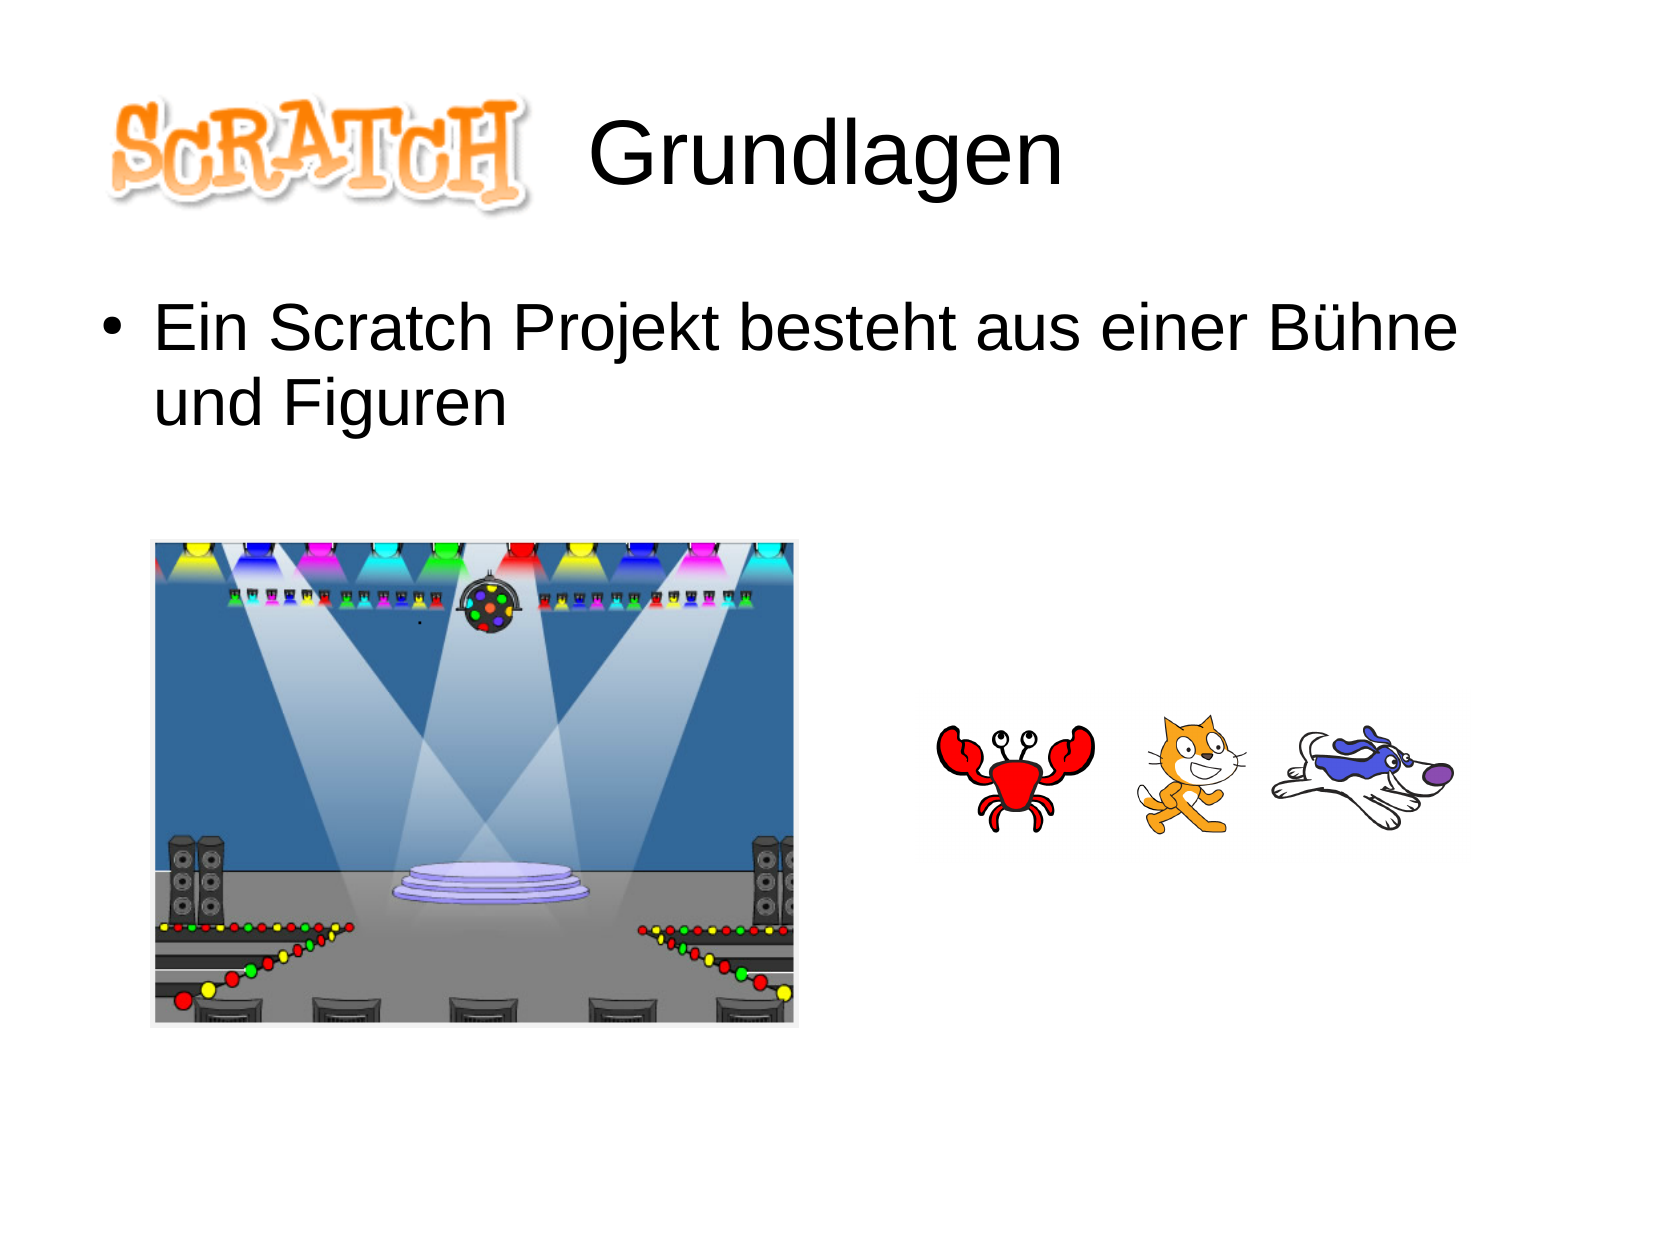

# Grundlagen
Ein Scratch Projekt besteht aus einer Bühne und Figuren